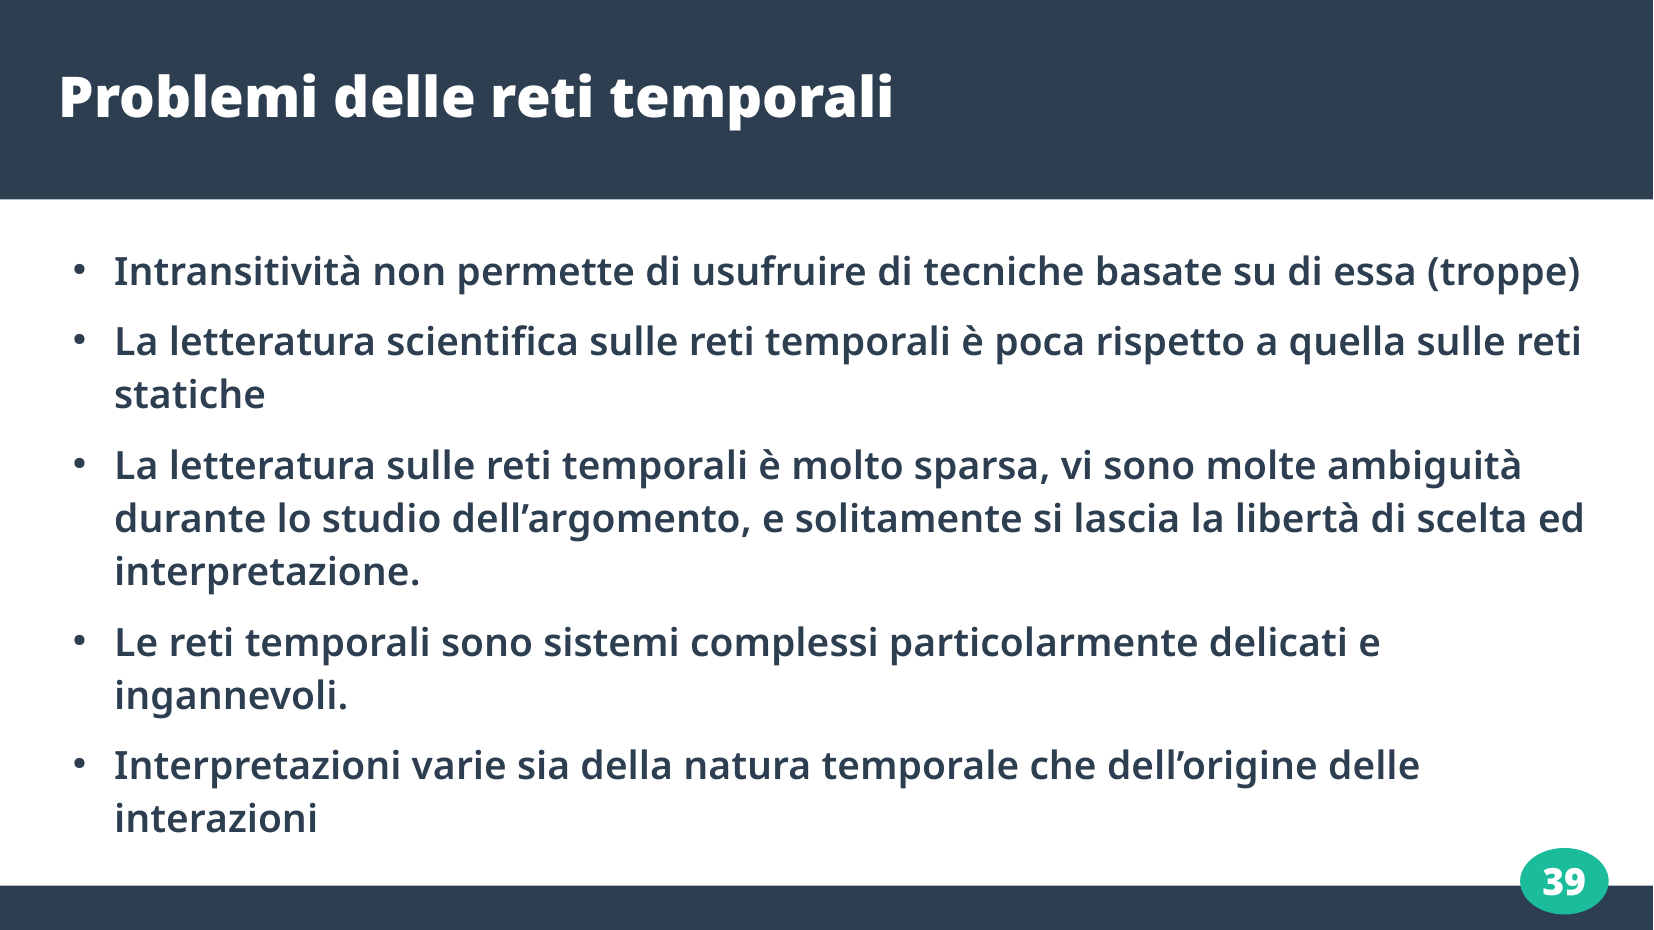

# Problemi delle reti temporali
Intransitività non permette di usufruire di tecniche basate su di essa (troppe)
La letteratura scientifica sulle reti temporali è poca rispetto a quella sulle reti statiche
La letteratura sulle reti temporali è molto sparsa, vi sono molte ambiguità durante lo studio dell’argomento, e solitamente si lascia la libertà di scelta ed interpretazione.
Le reti temporali sono sistemi complessi particolarmente delicati e ingannevoli.
Interpretazioni varie sia della natura temporale che dell’origine delle interazioni
39